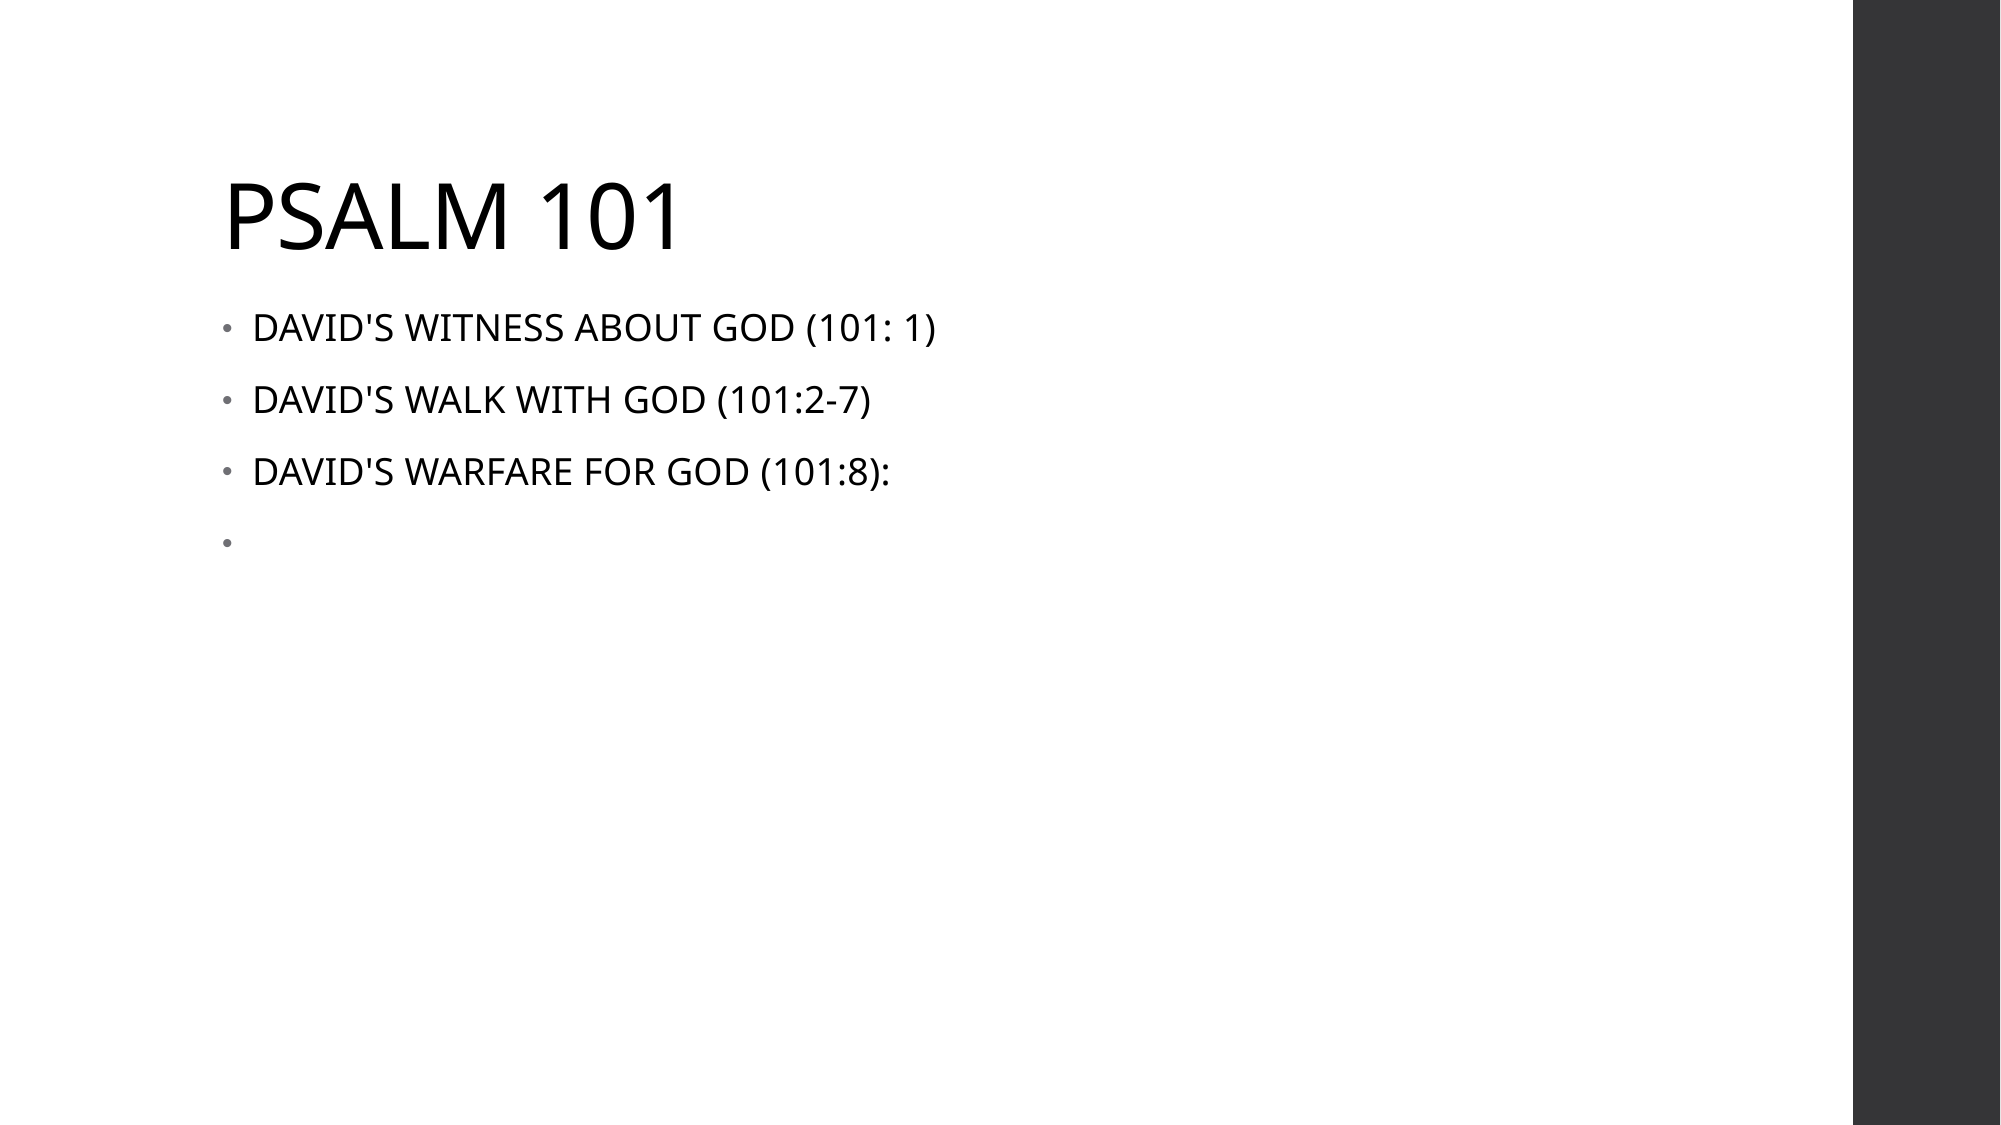

# PSALM 101
DAVID'S WITNESS ABOUT GOD (101: 1)
DAVID'S WALK WITH GOD (101:2-7)
DAVID'S WARFARE FOR GOD (101:8):